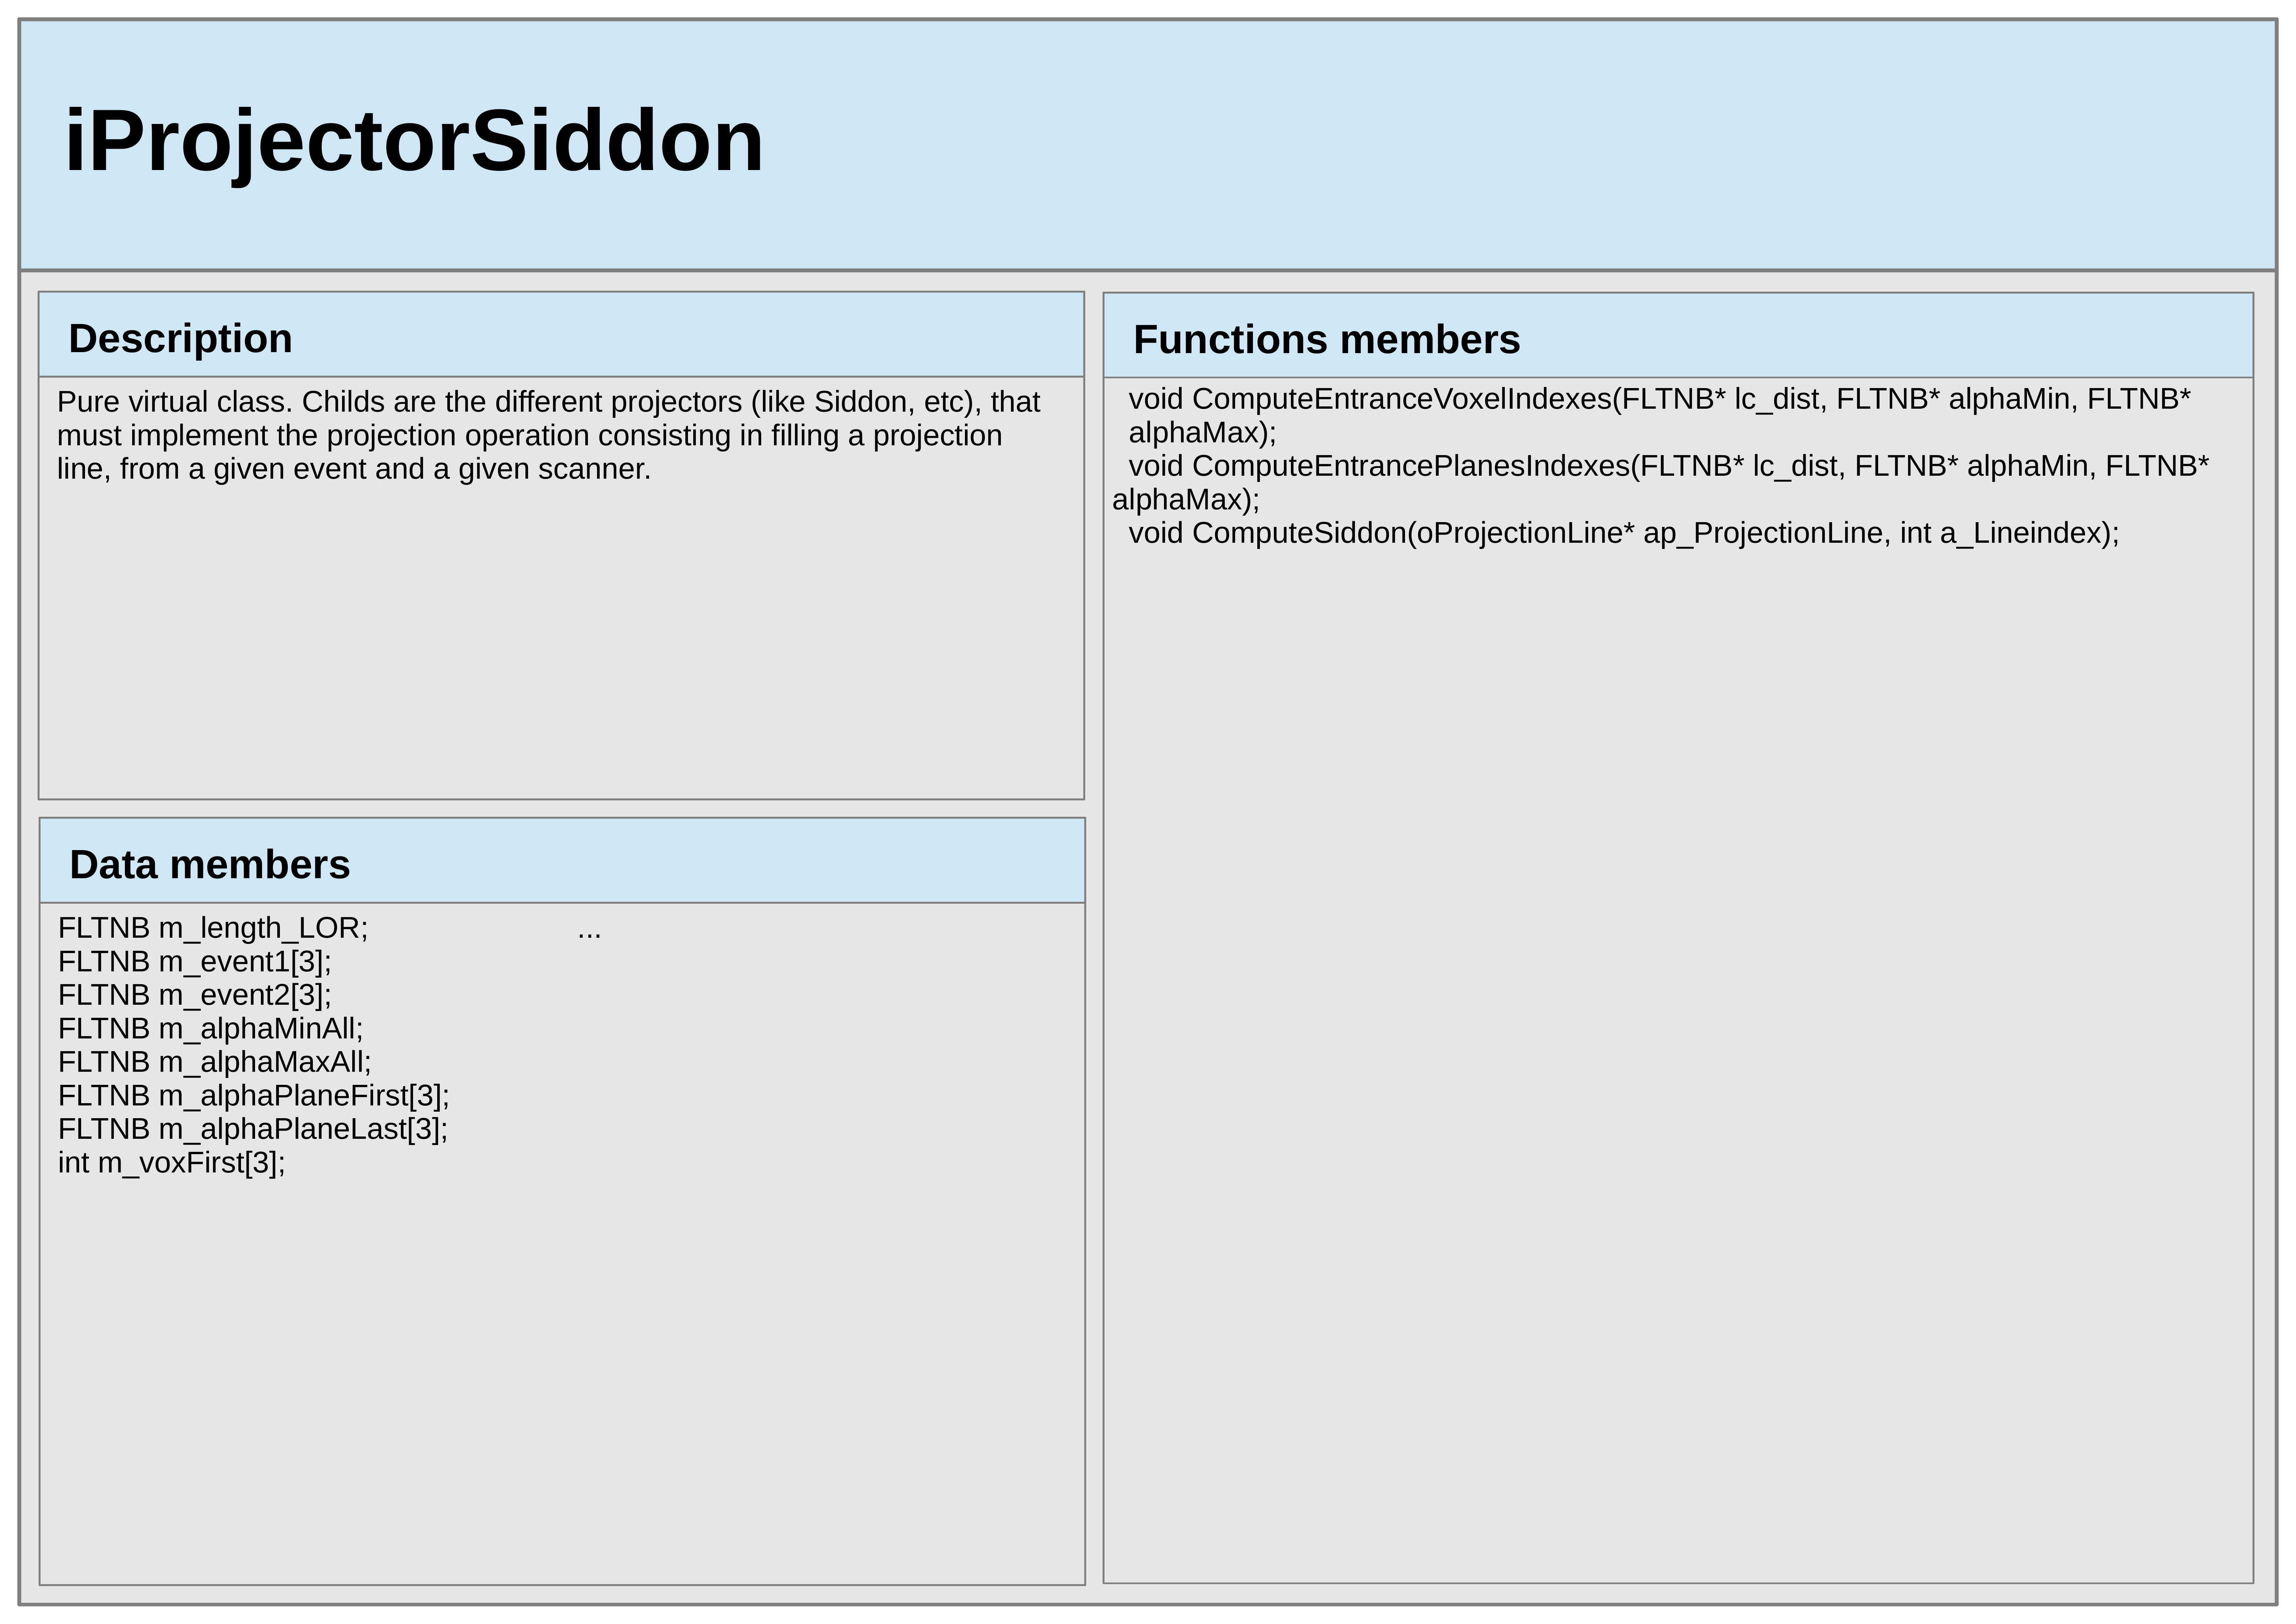

iProjectorSiddon
Description
Functions members
 void ComputeEntranceVoxelIndexes(FLTNB* lc_dist, FLTNB* alphaMin, FLTNB* alphaMax);
 void ComputeEntrancePlanesIndexes(FLTNB* lc_dist, FLTNB* alphaMin, FLTNB* alphaMax);
 void ComputeSiddon(oProjectionLine* ap_ProjectionLine, int a_Lineindex);
Pure virtual class. Childs are the different projectors (like Siddon, etc), that must implement the projection operation consisting in filling a projection line, from a given event and a given scanner.
Data members
FLTNB m_length_LOR;
FLTNB m_event1[3];
FLTNB m_event2[3];
FLTNB m_alphaMinAll;
FLTNB m_alphaMaxAll;
FLTNB m_alphaPlaneFirst[3];
FLTNB m_alphaPlaneLast[3];
int m_voxFirst[3];
...